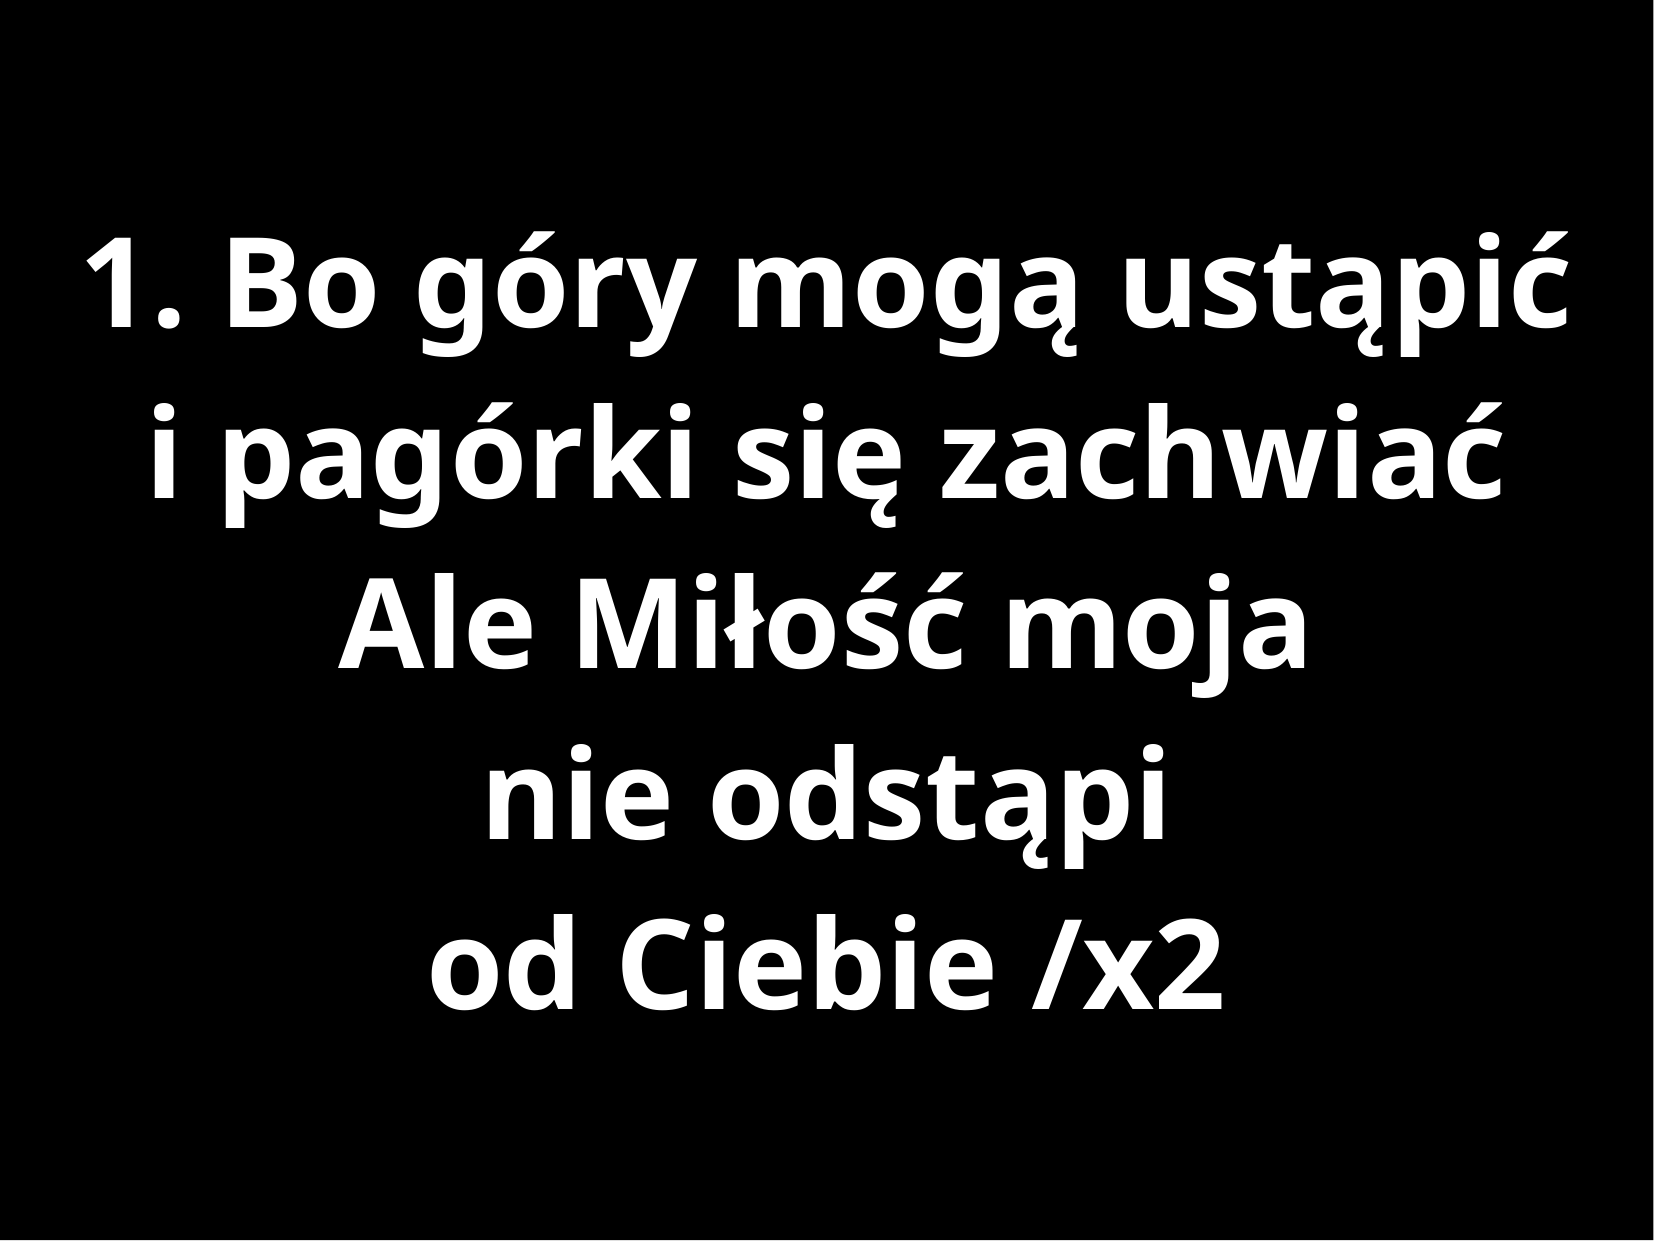

# 1. Bo góry mogą ustąpić i pagórki się zachwiać Ale Miłość moja nie odstąpi od Ciebie /x2